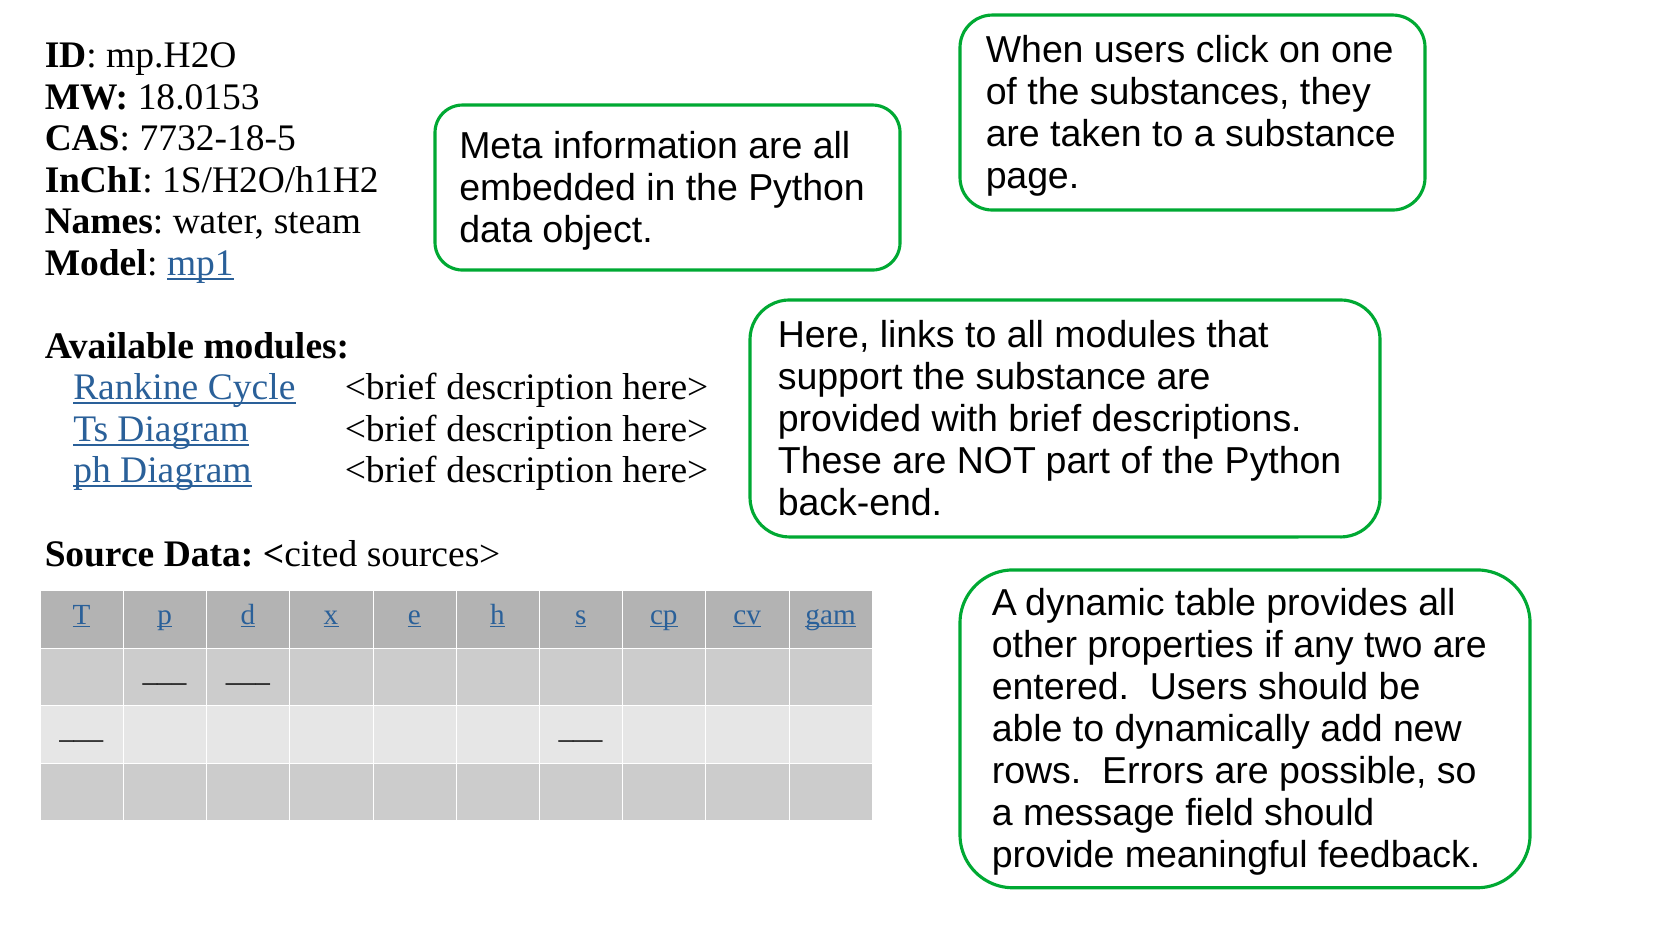

When users click on one of the substances, they are taken to a substance page.
ID: mp.H2O
MW: 18.0153
CAS: 7732-18-5
InChI: 1S/H2O/h1H2
Names: water, steam
Model: mp1
Available modules:
 Rankine Cycle	<brief description here>
 Ts Diagram		<brief description here>
 ph Diagram		<brief description here>
Source Data: <cited sources>
Meta information are all embedded in the Python data object.
Here, links to all modules that support the substance are provided with brief descriptions. These are NOT part of the Python back-end.
A dynamic table provides all other properties if any two are entered. Users should be able to dynamically add new rows. Errors are possible, so a message field should provide meaningful feedback.
| T | p | d | x | e | h | s | cp | cv | gam |
| --- | --- | --- | --- | --- | --- | --- | --- | --- | --- |
| | \_\_\_ | \_\_\_ | | | | | | | |
| \_\_\_ | | | | | | \_\_\_ | | | |
| | | | | | | | | | |